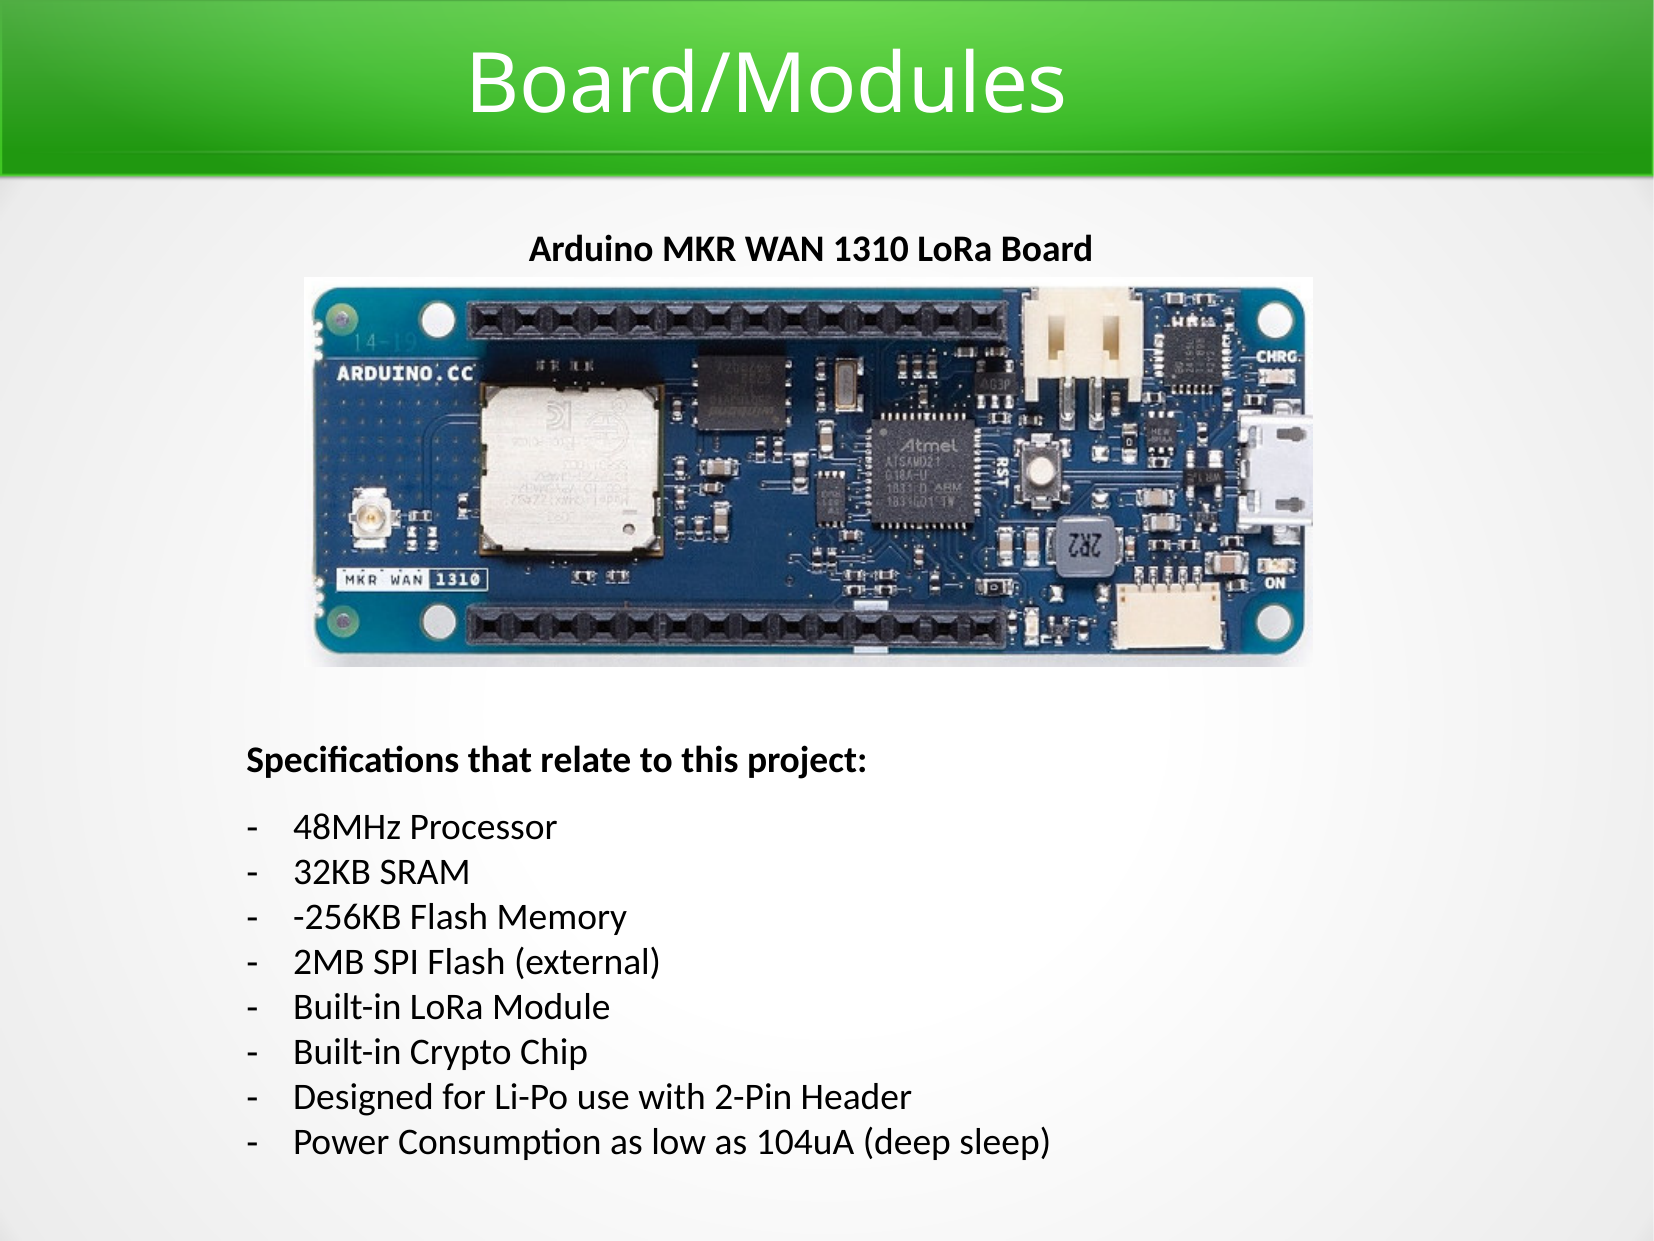

Board/Modules
Arduino MKR WAN 1310 LoRa Board
Specifications that relate to this project:
48MHz Processor
32KB SRAM
-256KB Flash Memory
2MB SPI Flash (external)
Built-in LoRa Module
Built-in Crypto Chip
Designed for Li-Po use with 2-Pin Header
Power Consumption as low as 104uA (deep sleep)